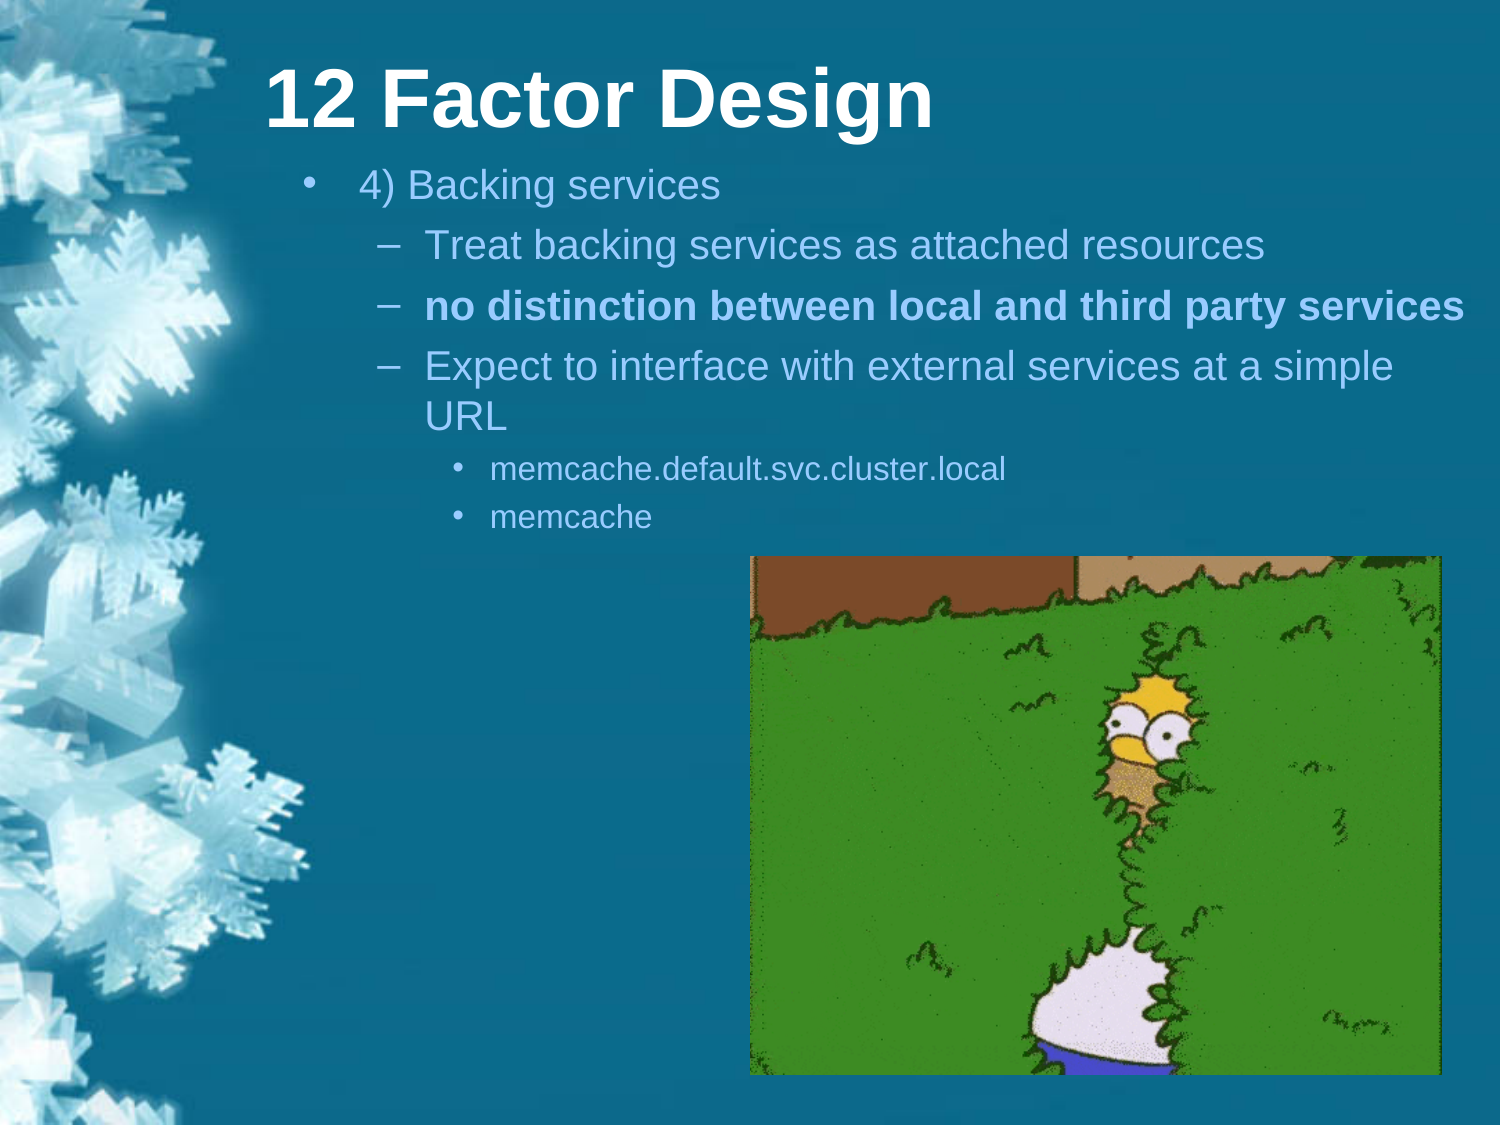

# 12 Factor Design
4) Backing services
Treat backing services as attached resources
no distinction between local and third party services
Expect to interface with external services at a simple URL
memcache.default.svc.cluster.local
memcache